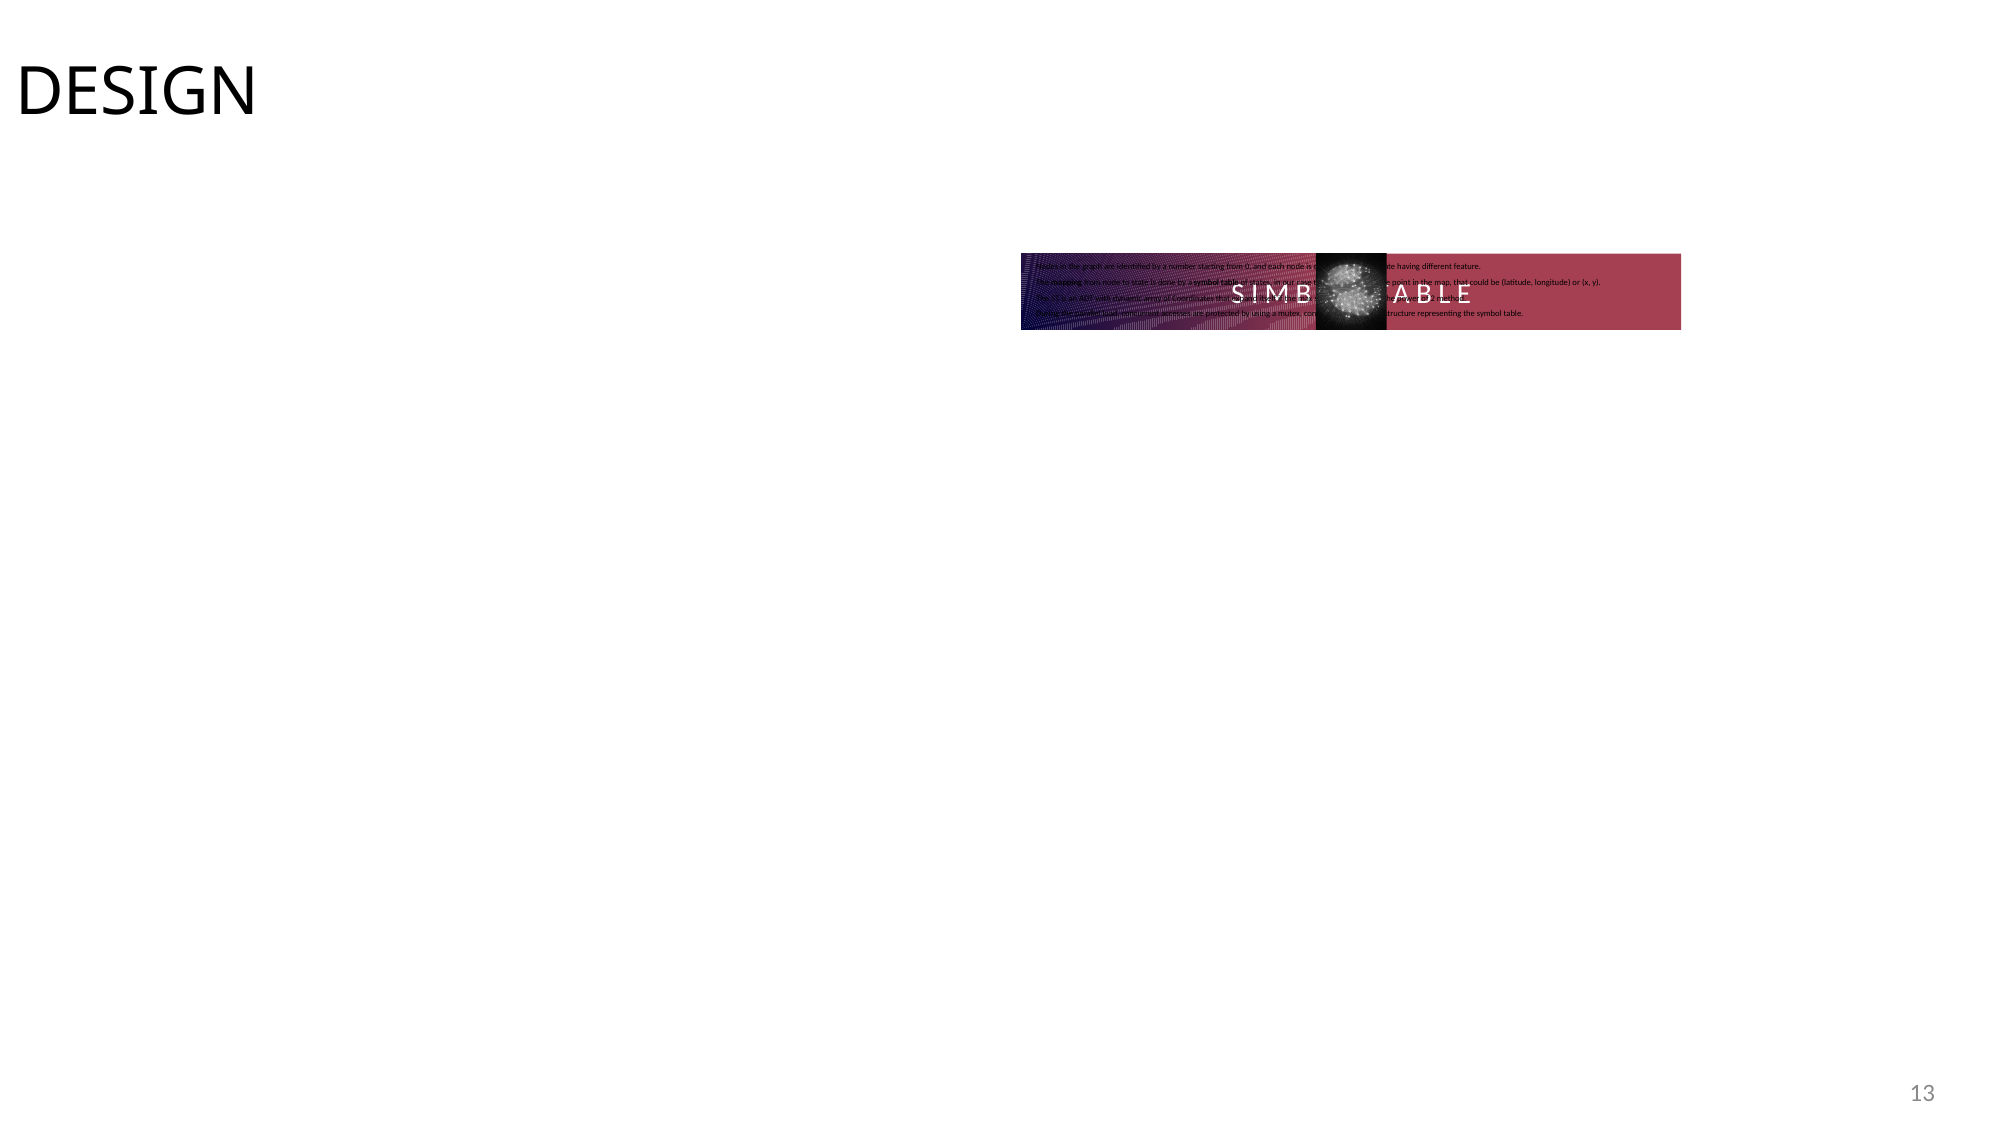

# DESIGN
SIMBOL TABLE
Nodes in the graph are identified by a number starting from 0, and each node is characterized by a state having different feature.
The mapping from node to state is done by a symbol table of states, in our case the coordinates of the point in the map, that could be (latitude, longitude) or (x, y).
The ST is an ADT with dynamic array of Coordinates that expand itself if the max size is reached with the power of 2 method.
During the parallel load, concurrent accesses are protected by using a mutex, contained within the C structure representing the symbol table.